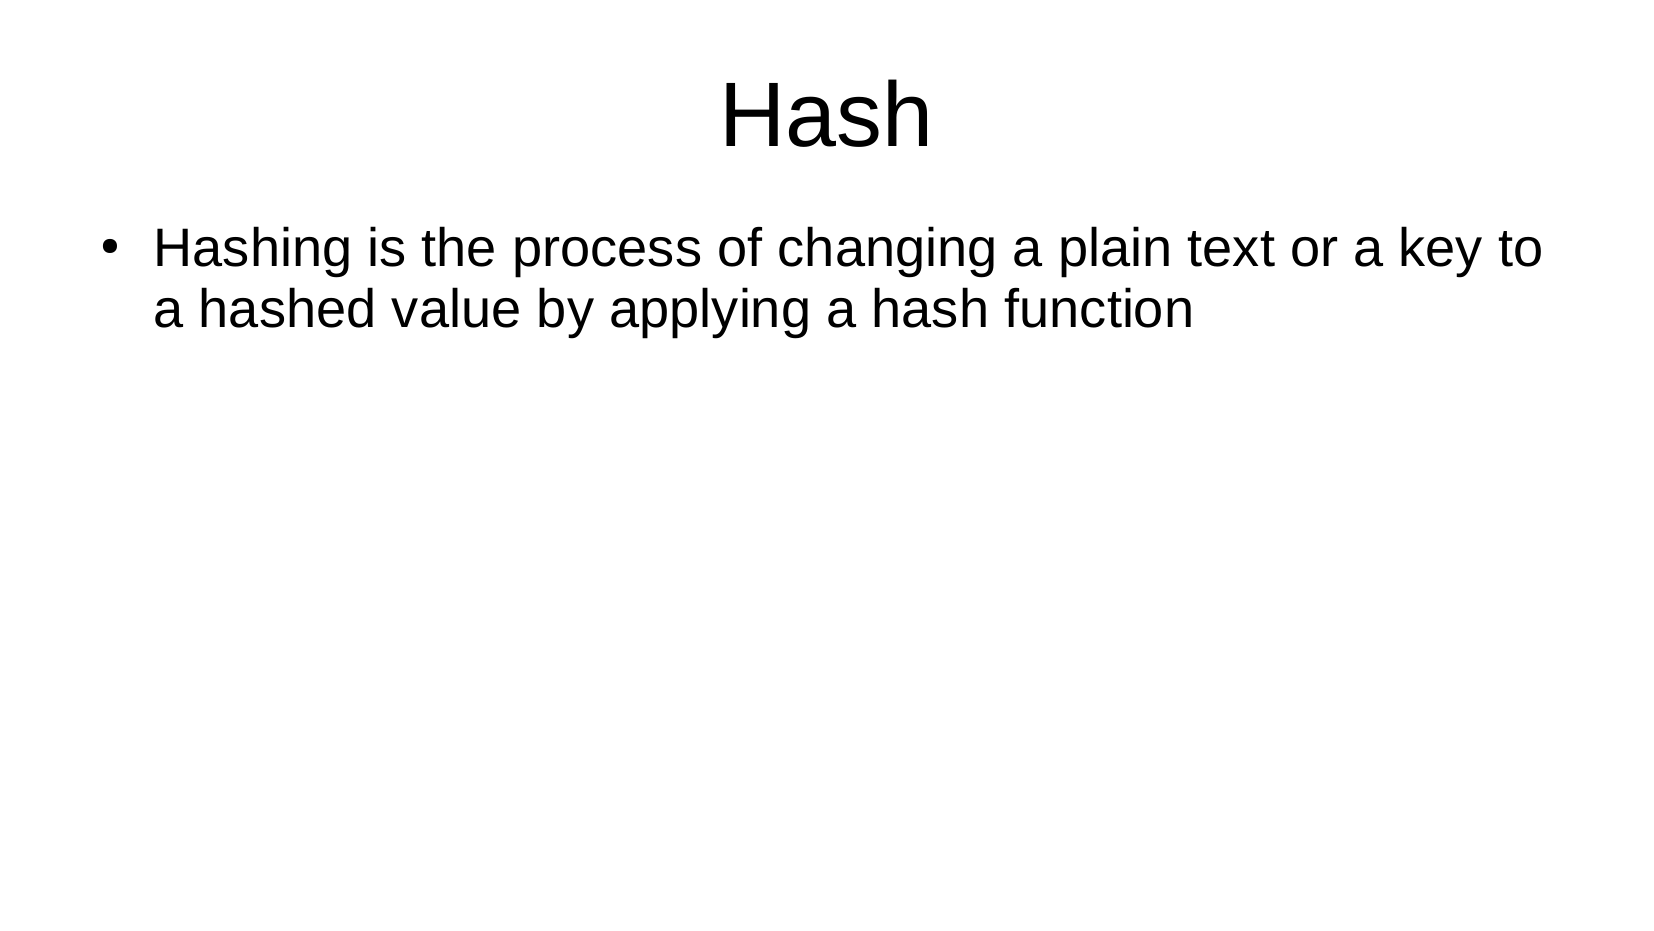

# Hash
Hashing is the process of changing a plain text or a key to a hashed value by applying a hash function